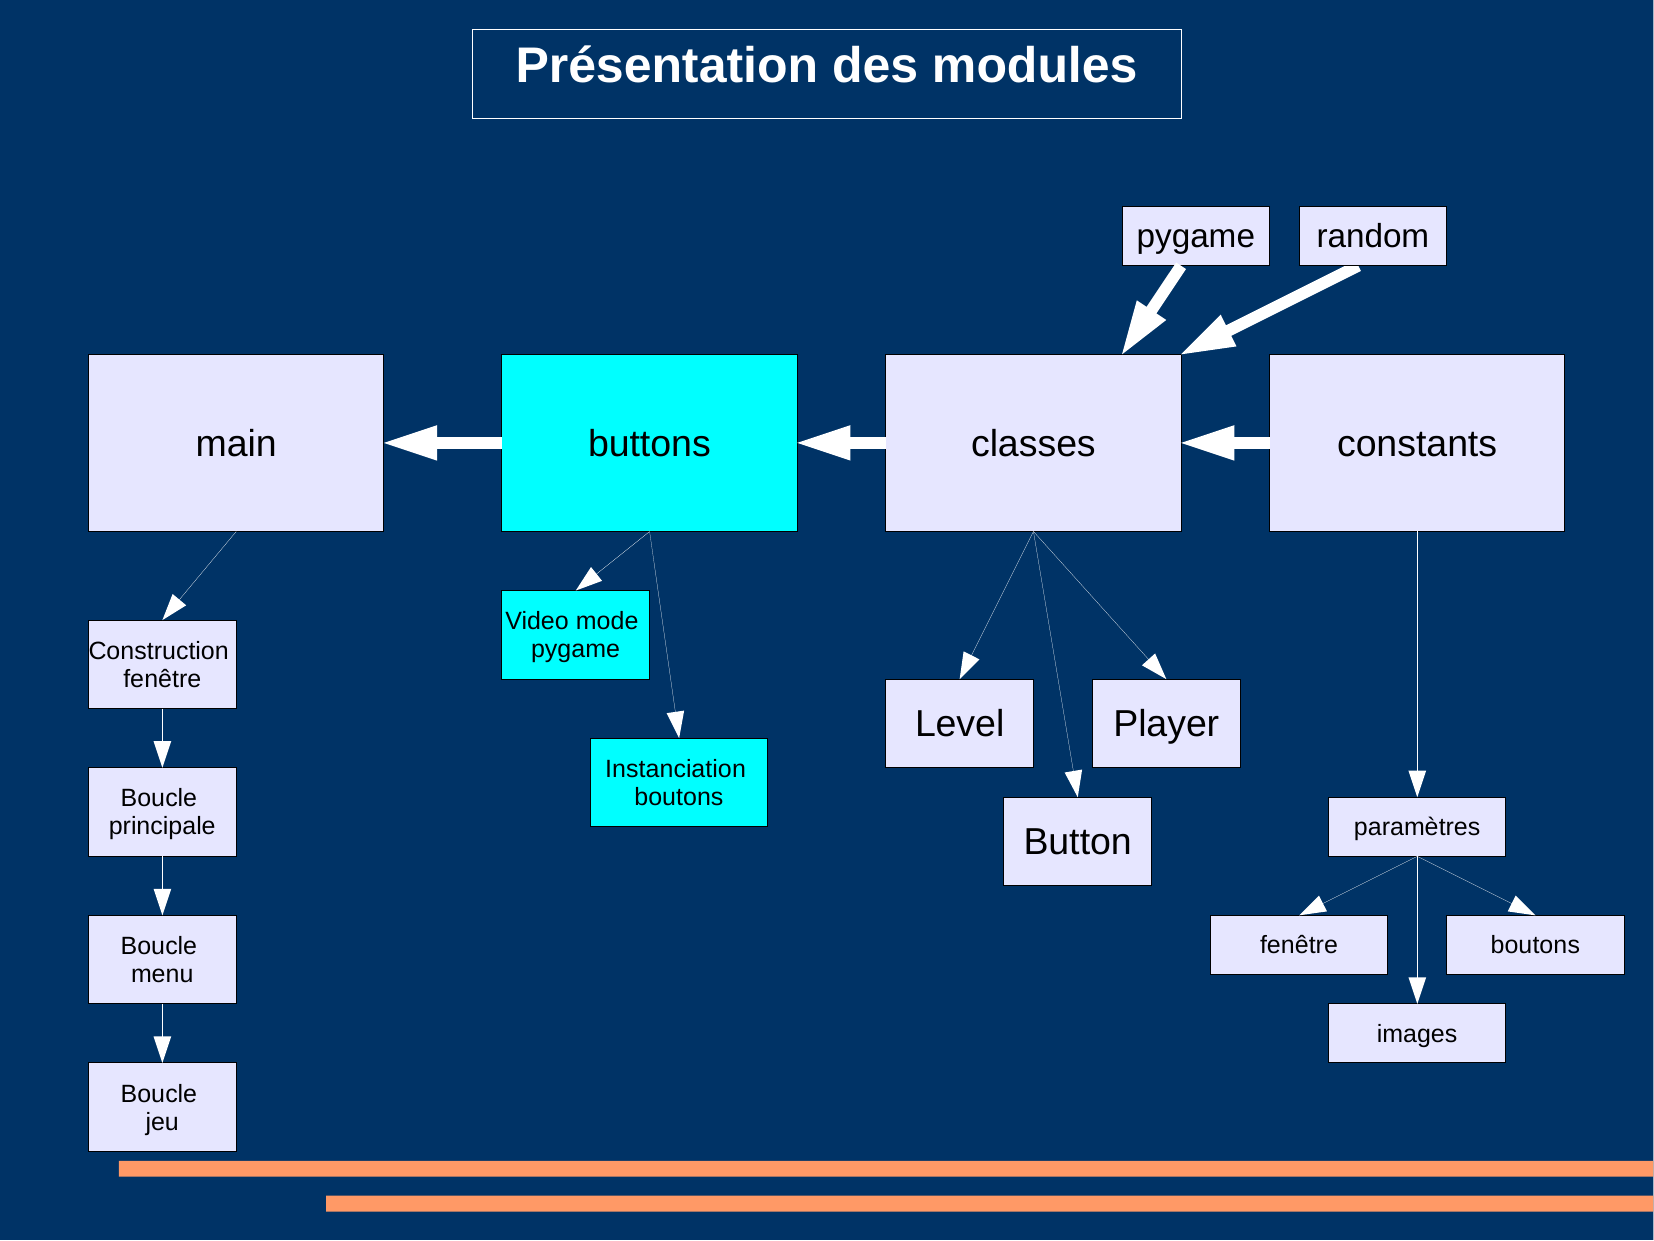

Présentation des modules
pygame
random
main
buttons
classes
constants
Video mode
pygame
Construction
fenêtre
Level
Player
Instanciation
boutons
Boucle
principale
Button
paramètres
Boucle
menu
fenêtre
boutons
images
Boucle
jeu